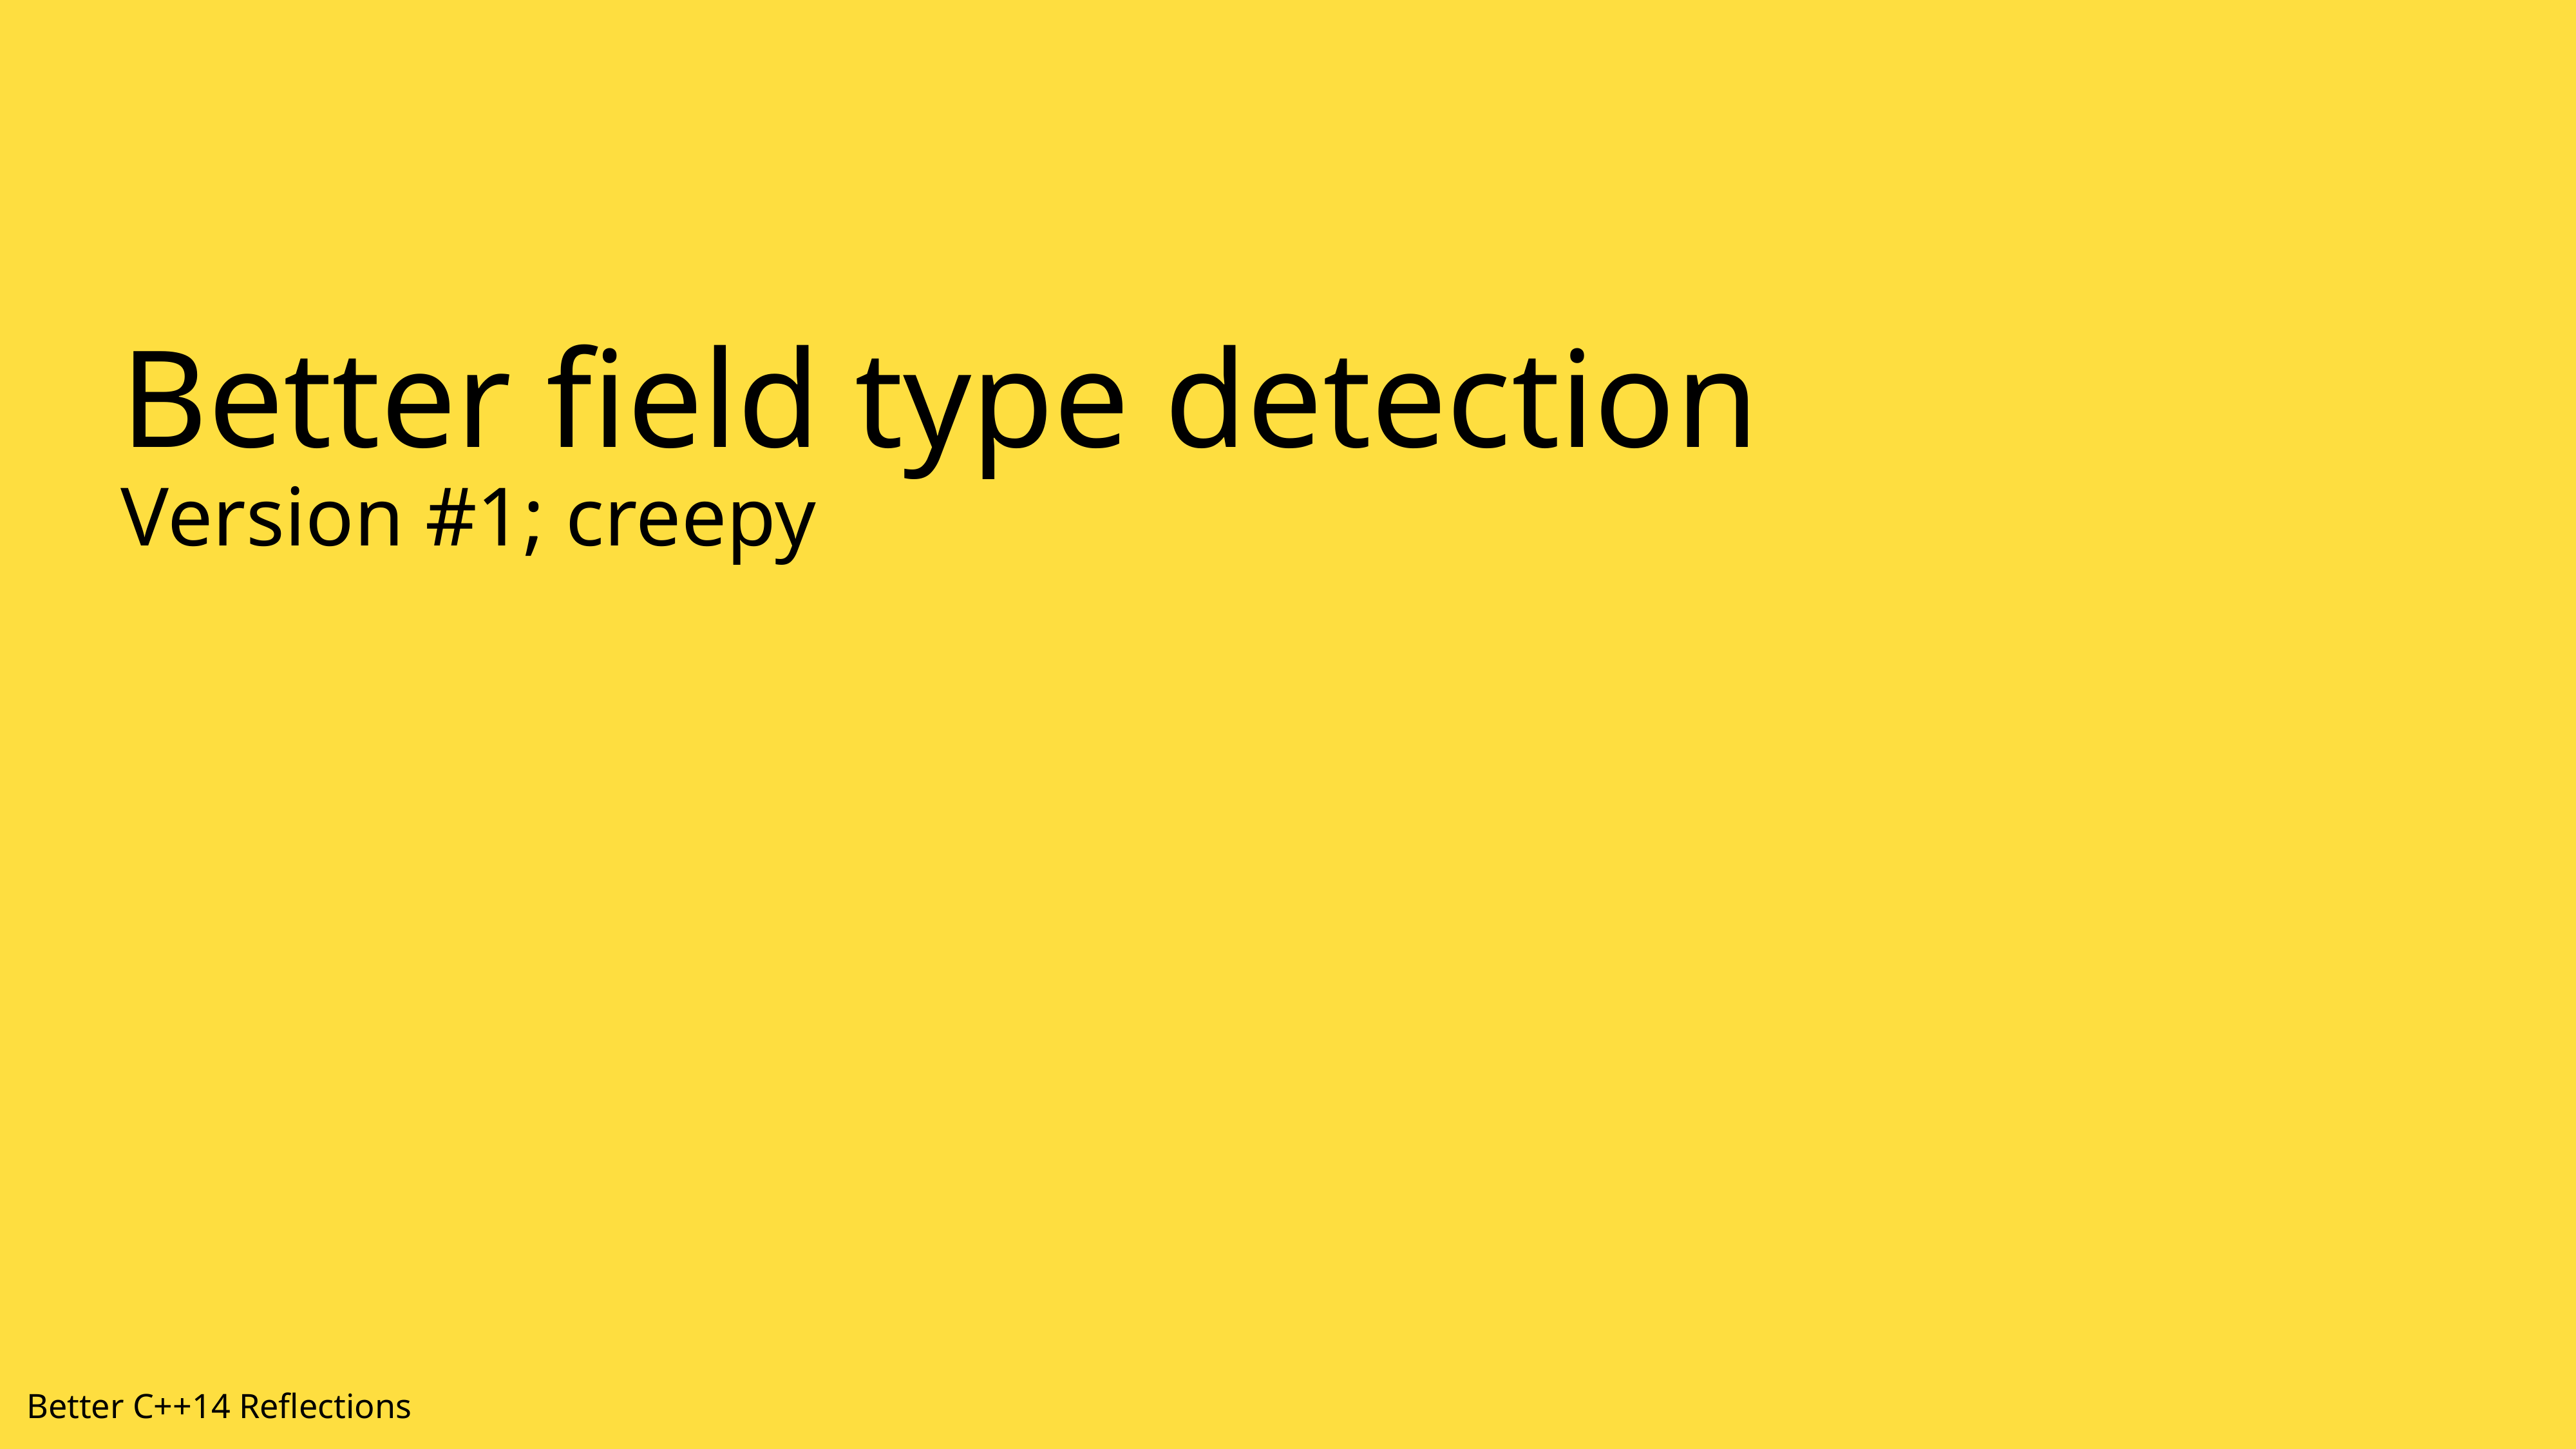

# Better field type detection Version #1; creepy
Better C++14 Reflections